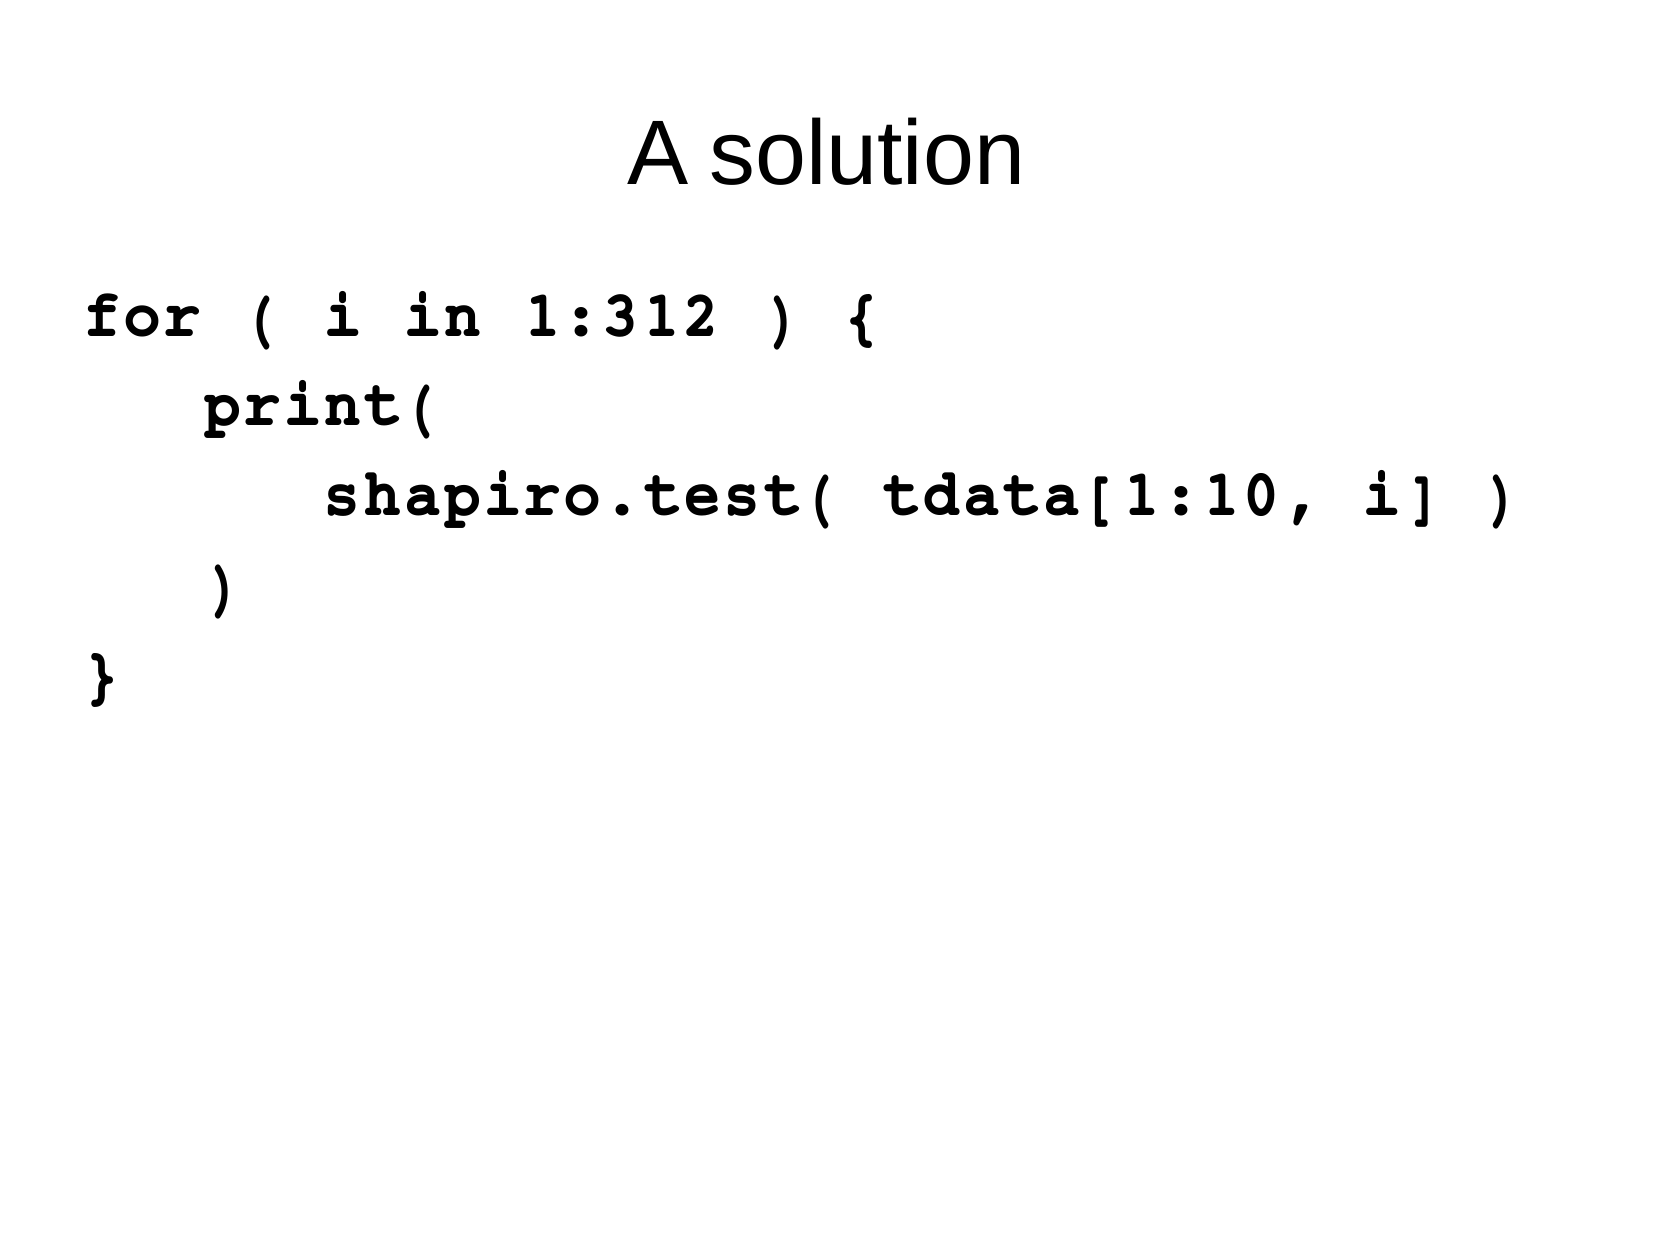

# A solution
for ( i in 1:312 ) {
 print(
 shapiro.test( tdata[1:10, i] )
 )
}